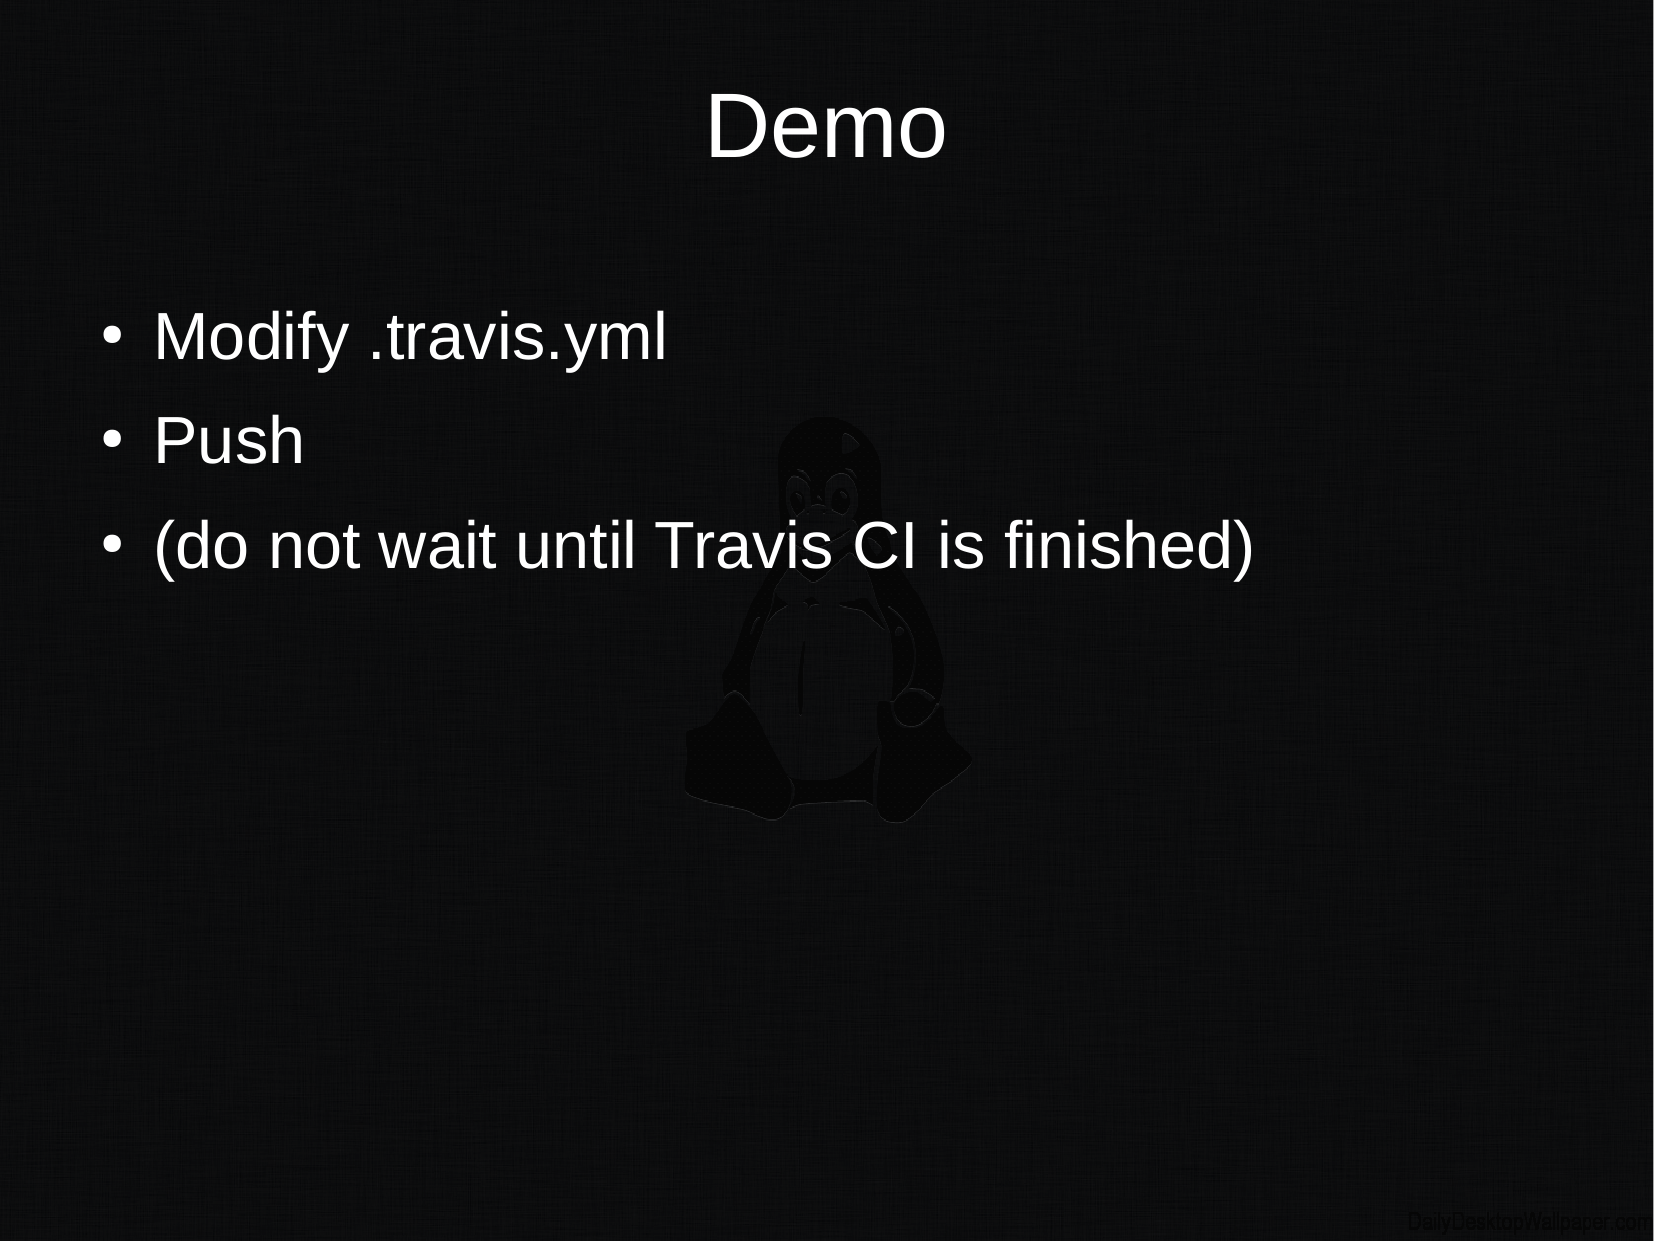

# Demo
Modify .travis.yml
Push
(do not wait until Travis CI is finished)